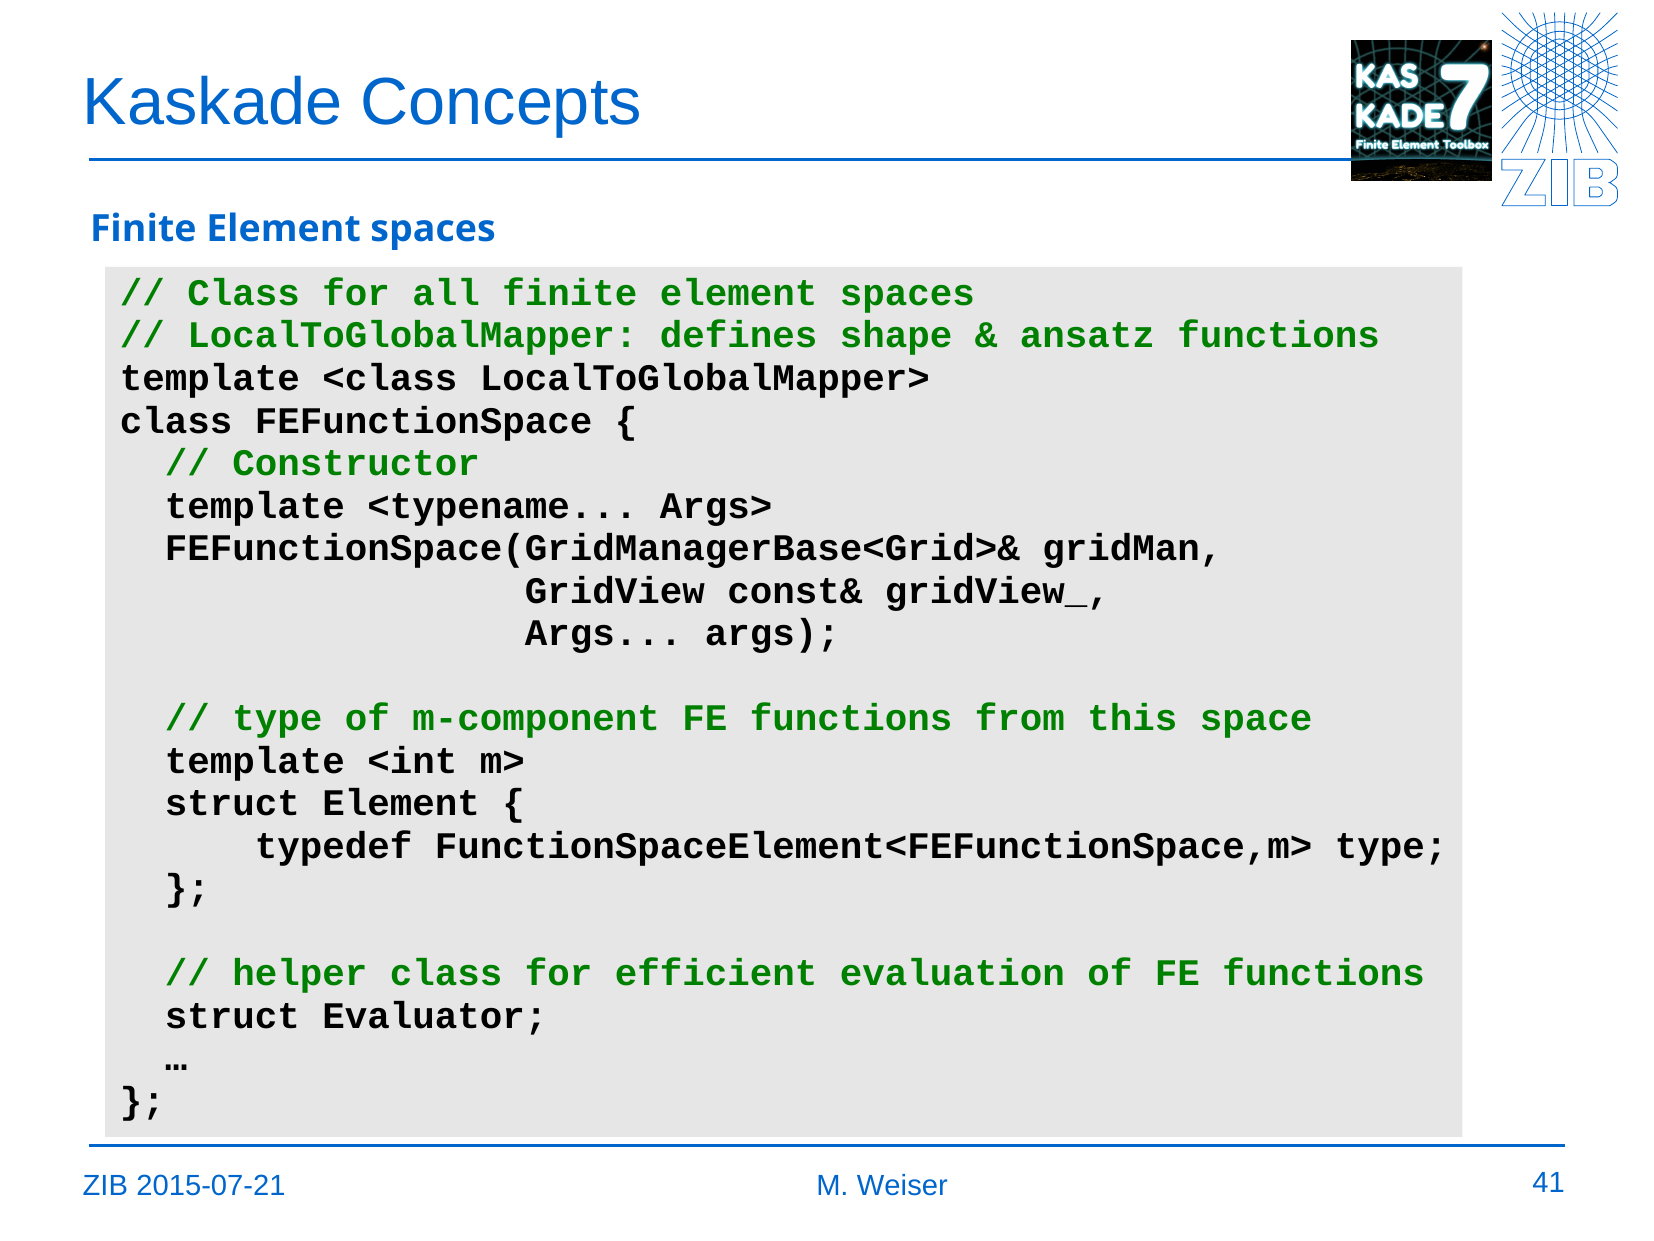

# Kaskade Concepts
Finite Element spaces
// Class for all finite element spaces
// LocalToGlobalMapper: defines shape & ansatz functions
template <class LocalToGlobalMapper>
class FEFunctionSpace {
 // Constructor
 template <typename... Args>
 FEFunctionSpace(GridManagerBase<Grid>& gridMan,
 GridView const& gridView_,
 Args... args);
 // type of m-component FE functions from this space
 template <int m>
 struct Element {
 typedef FunctionSpaceElement<FEFunctionSpace,m> type;
 };
 // helper class for efficient evaluation of FE functions
 struct Evaluator;
 …
};
41
ZIB 2015-07-21
M. Weiser